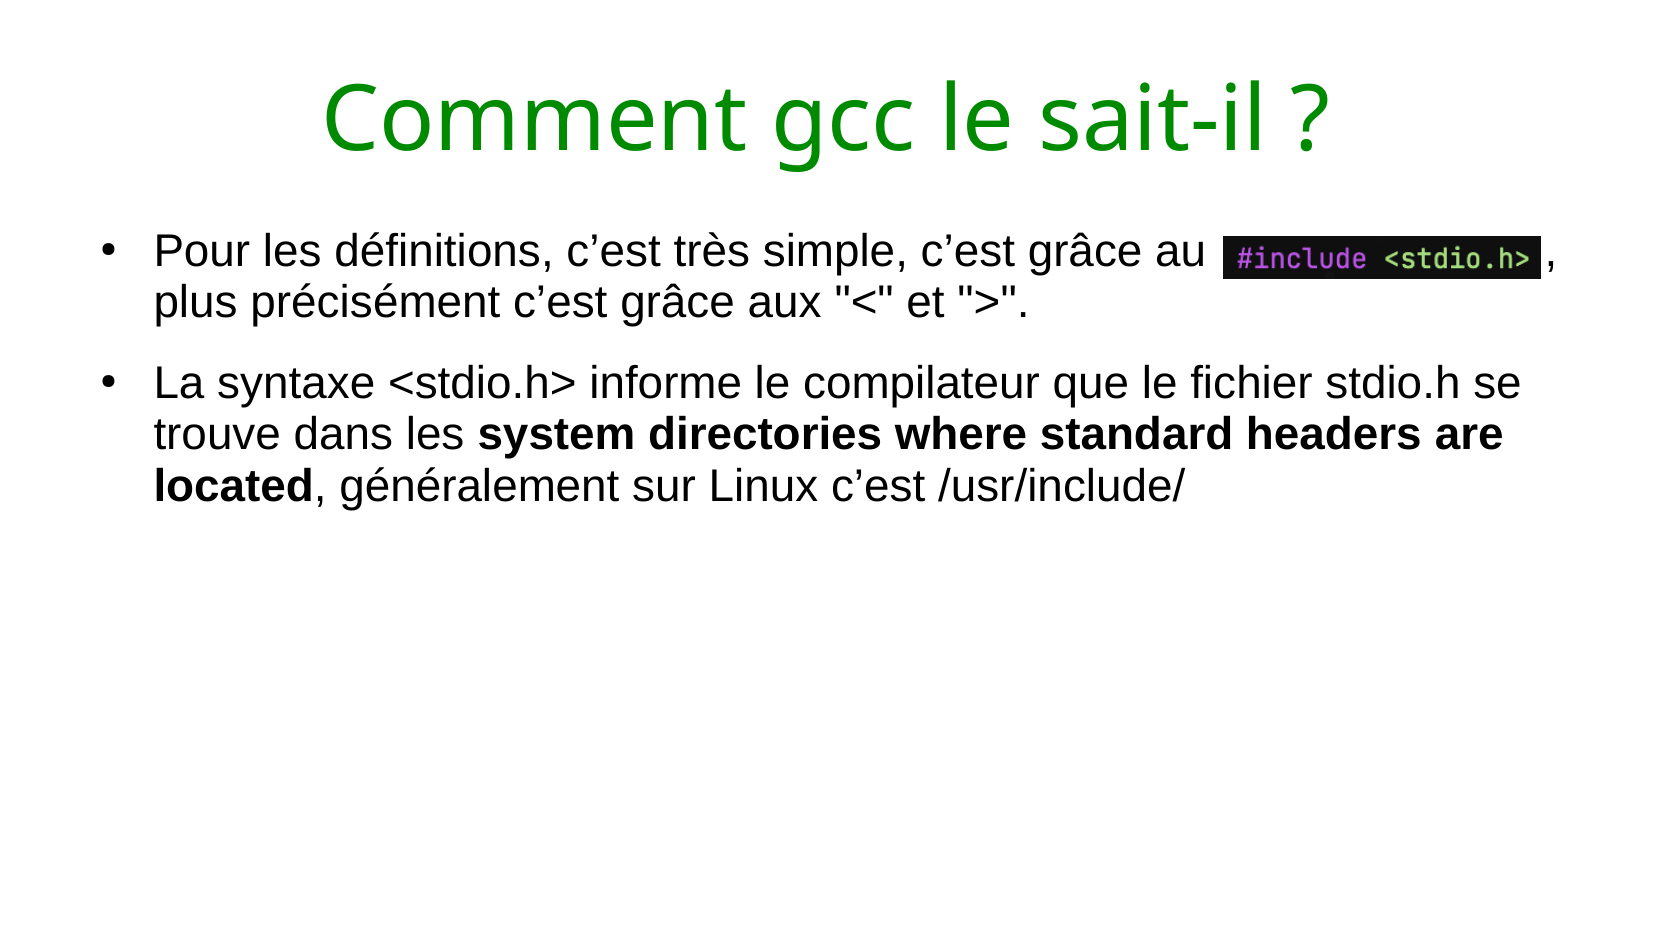

# Comment gcc le sait-il ?
Pour les définitions, c’est très simple, c’est grâce au 	 , plus précisément c’est grâce aux "<" et ">".
La syntaxe <stdio.h> informe le compilateur que le fichier stdio.h se trouve dans les system directories where standard headers are located, généralement sur Linux c’est /usr/include/